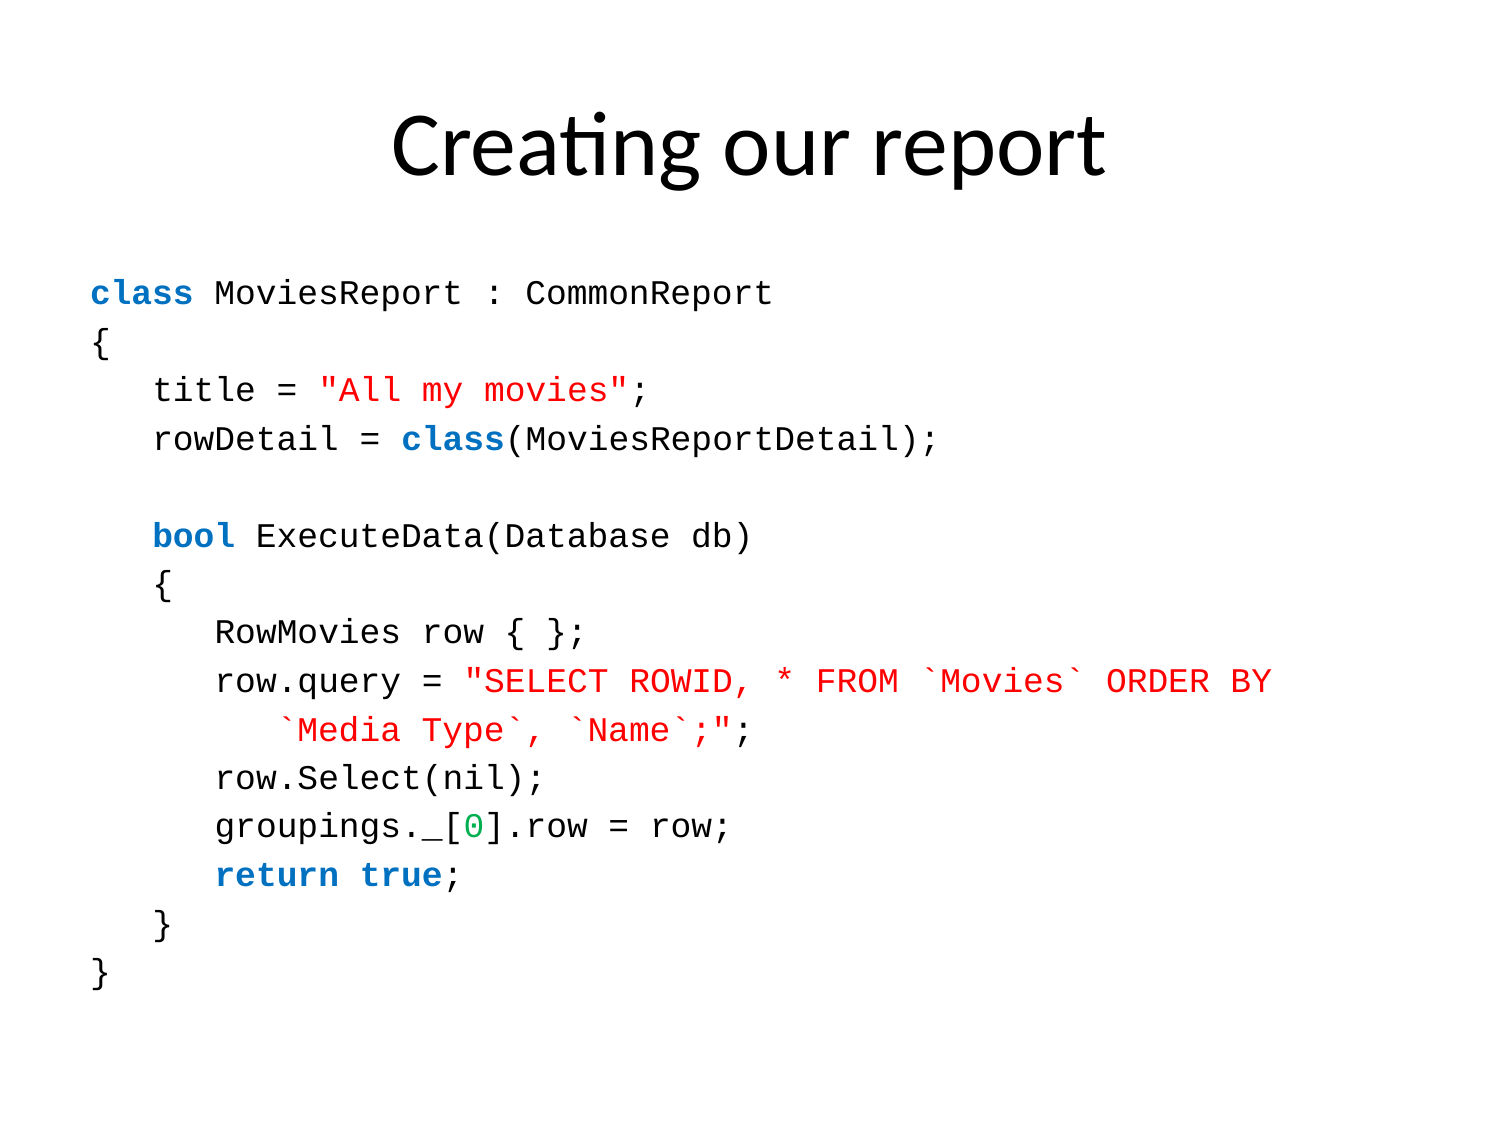

# Creating our report
class MoviesReport : CommonReport
{
 title = "All my movies";
 rowDetail = class(MoviesReportDetail);
 bool ExecuteData(Database db)
 {
 RowMovies row { };
 row.query = "SELECT ROWID, * FROM `Movies` ORDER BY
 `Media Type`, `Name`;";
 row.Select(nil);
 groupings._[0].row = row;
 return true;
 }
}